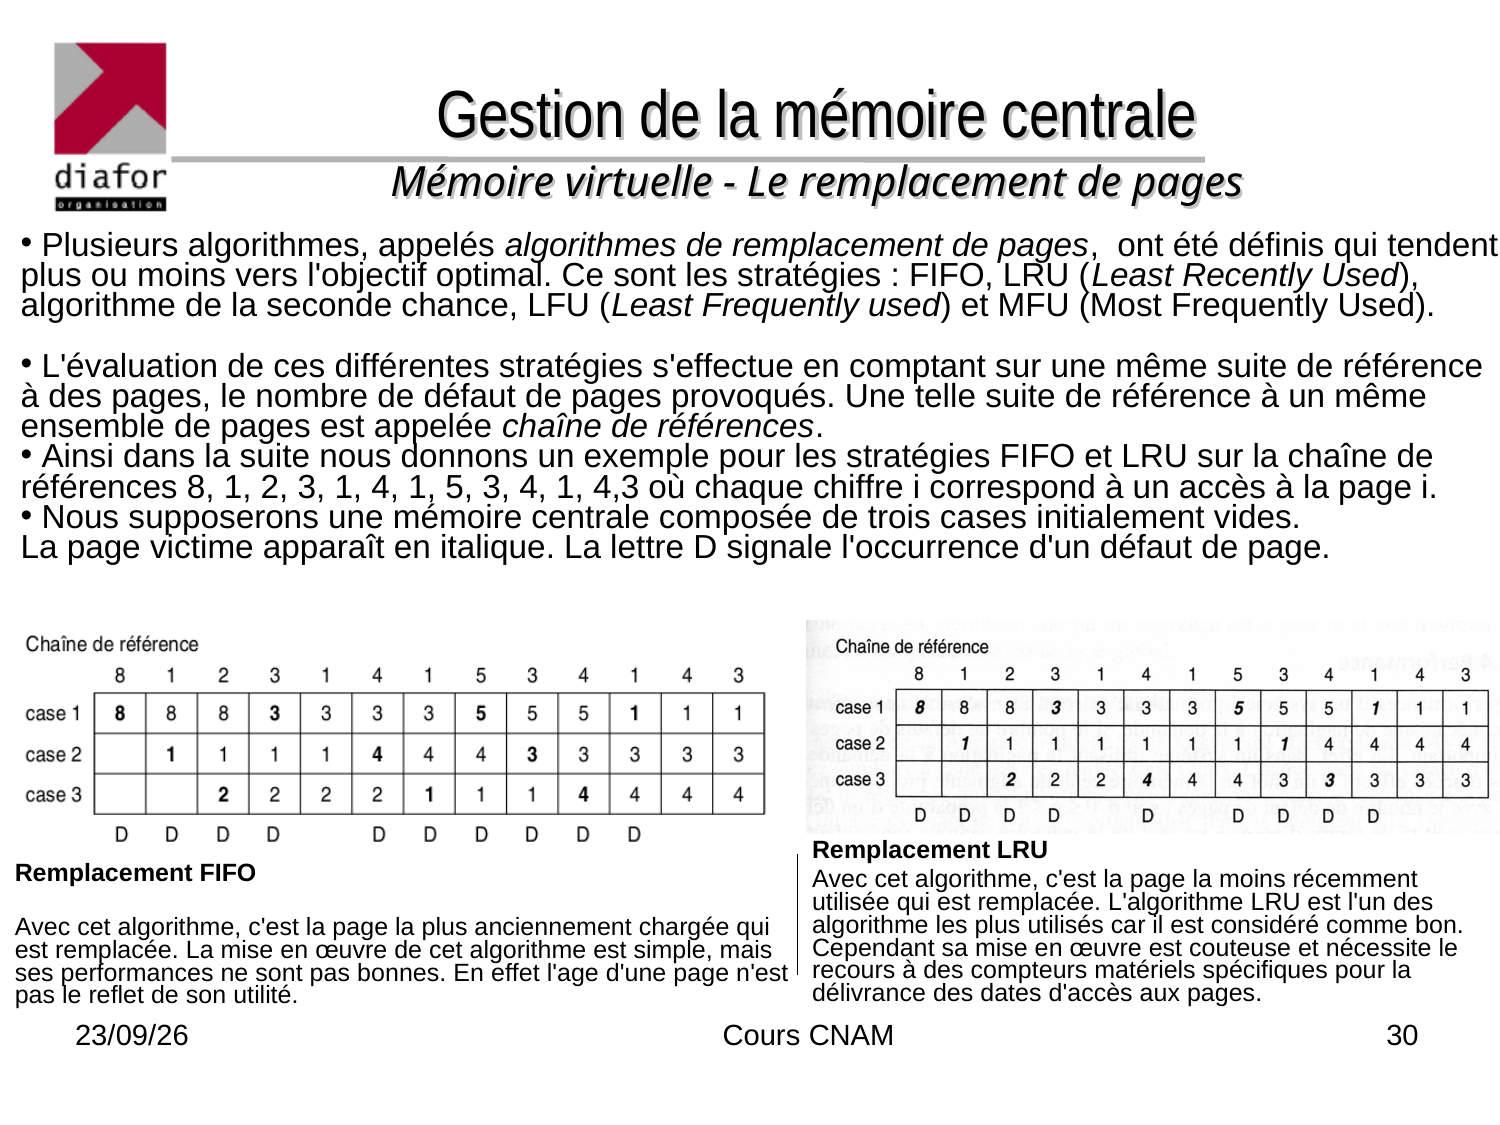

# Gestion de la mémoire centrale Mémoire virtuelle - Le remplacement de pages
 Plusieurs algorithmes, appelés algorithmes de remplacement de pages, ont été définis qui tendent
plus ou moins vers l'objectif optimal. Ce sont les stratégies : FIFO, LRU (Least Recently Used),
algorithme de la seconde chance, LFU (Least Frequently used) et MFU (Most Frequently Used).
 L'évaluation de ces différentes stratégies s'effectue en comptant sur une même suite de référence
à des pages, le nombre de défaut de pages provoqués. Une telle suite de référence à un même
ensemble de pages est appelée chaîne de références.
 Ainsi dans la suite nous donnons un exemple pour les stratégies FIFO et LRU sur la chaîne de
références 8, 1, 2, 3, 1, 4, 1, 5, 3, 4, 1, 4,3 où chaque chiffre i correspond à un accès à la page i.
 Nous supposerons une mémoire centrale composée de trois cases initialement vides.
La page victime apparaît en italique. La lettre D signale l'occurrence d'un défaut de page.
Remplacement LRU
Remplacement FIFO
Avec cet algorithme, c'est la page la moins récemment
utilisée qui est remplacée. L'algorithme LRU est l'un des
algorithme les plus utilisés car il est considéré comme bon.
Cependant sa mise en œuvre est couteuse et nécessite le
recours à des compteurs matériels spécifiques pour la
délivrance des dates d'accès aux pages.
Avec cet algorithme, c'est la page la plus anciennement chargée qui
est remplacée. La mise en œuvre de cet algorithme est simple, mais
ses performances ne sont pas bonnes. En effet l'age d'une page n'est
pas le reflet de son utilité.
Cours CNAM
30